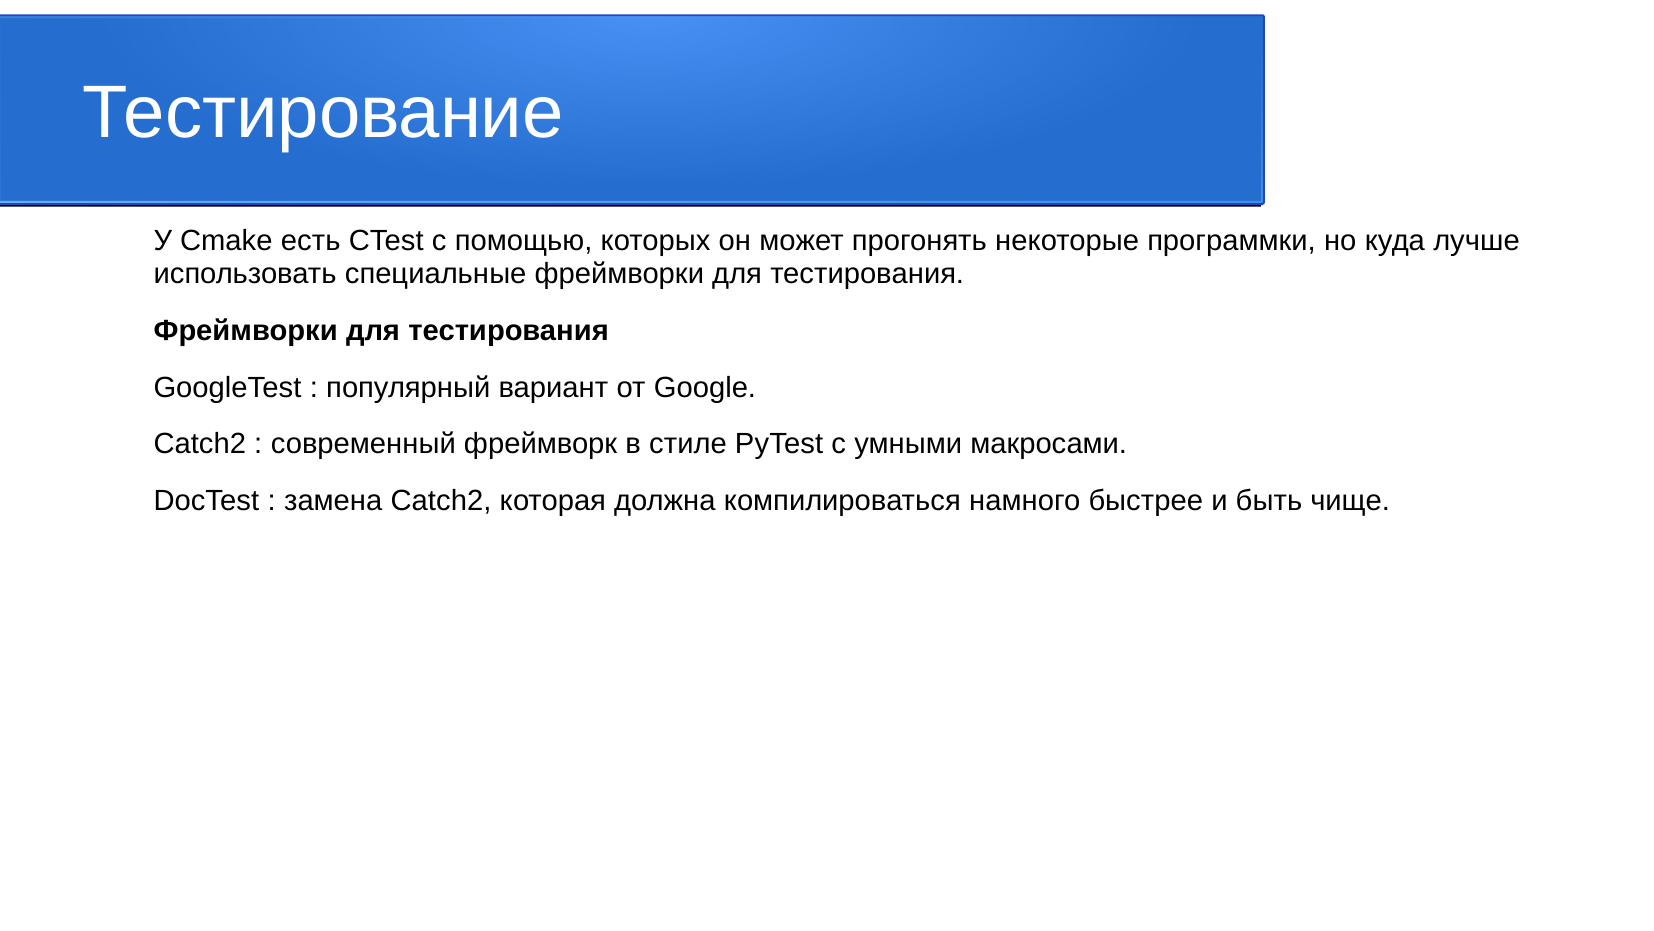

# Тестирование
У Cmake есть CTest с помощью, которых он может прогонять некоторые программки, но куда лучше использовать специальные фреймворки для тестирования.
Фреймворки для тестирования
GoogleTest : популярный вариант от Google.
Catch2 : современный фреймворк в стиле PyTest с умными макросами.
DocTest : замена Catch2, которая должна компилироваться намного быстрее и быть чище.